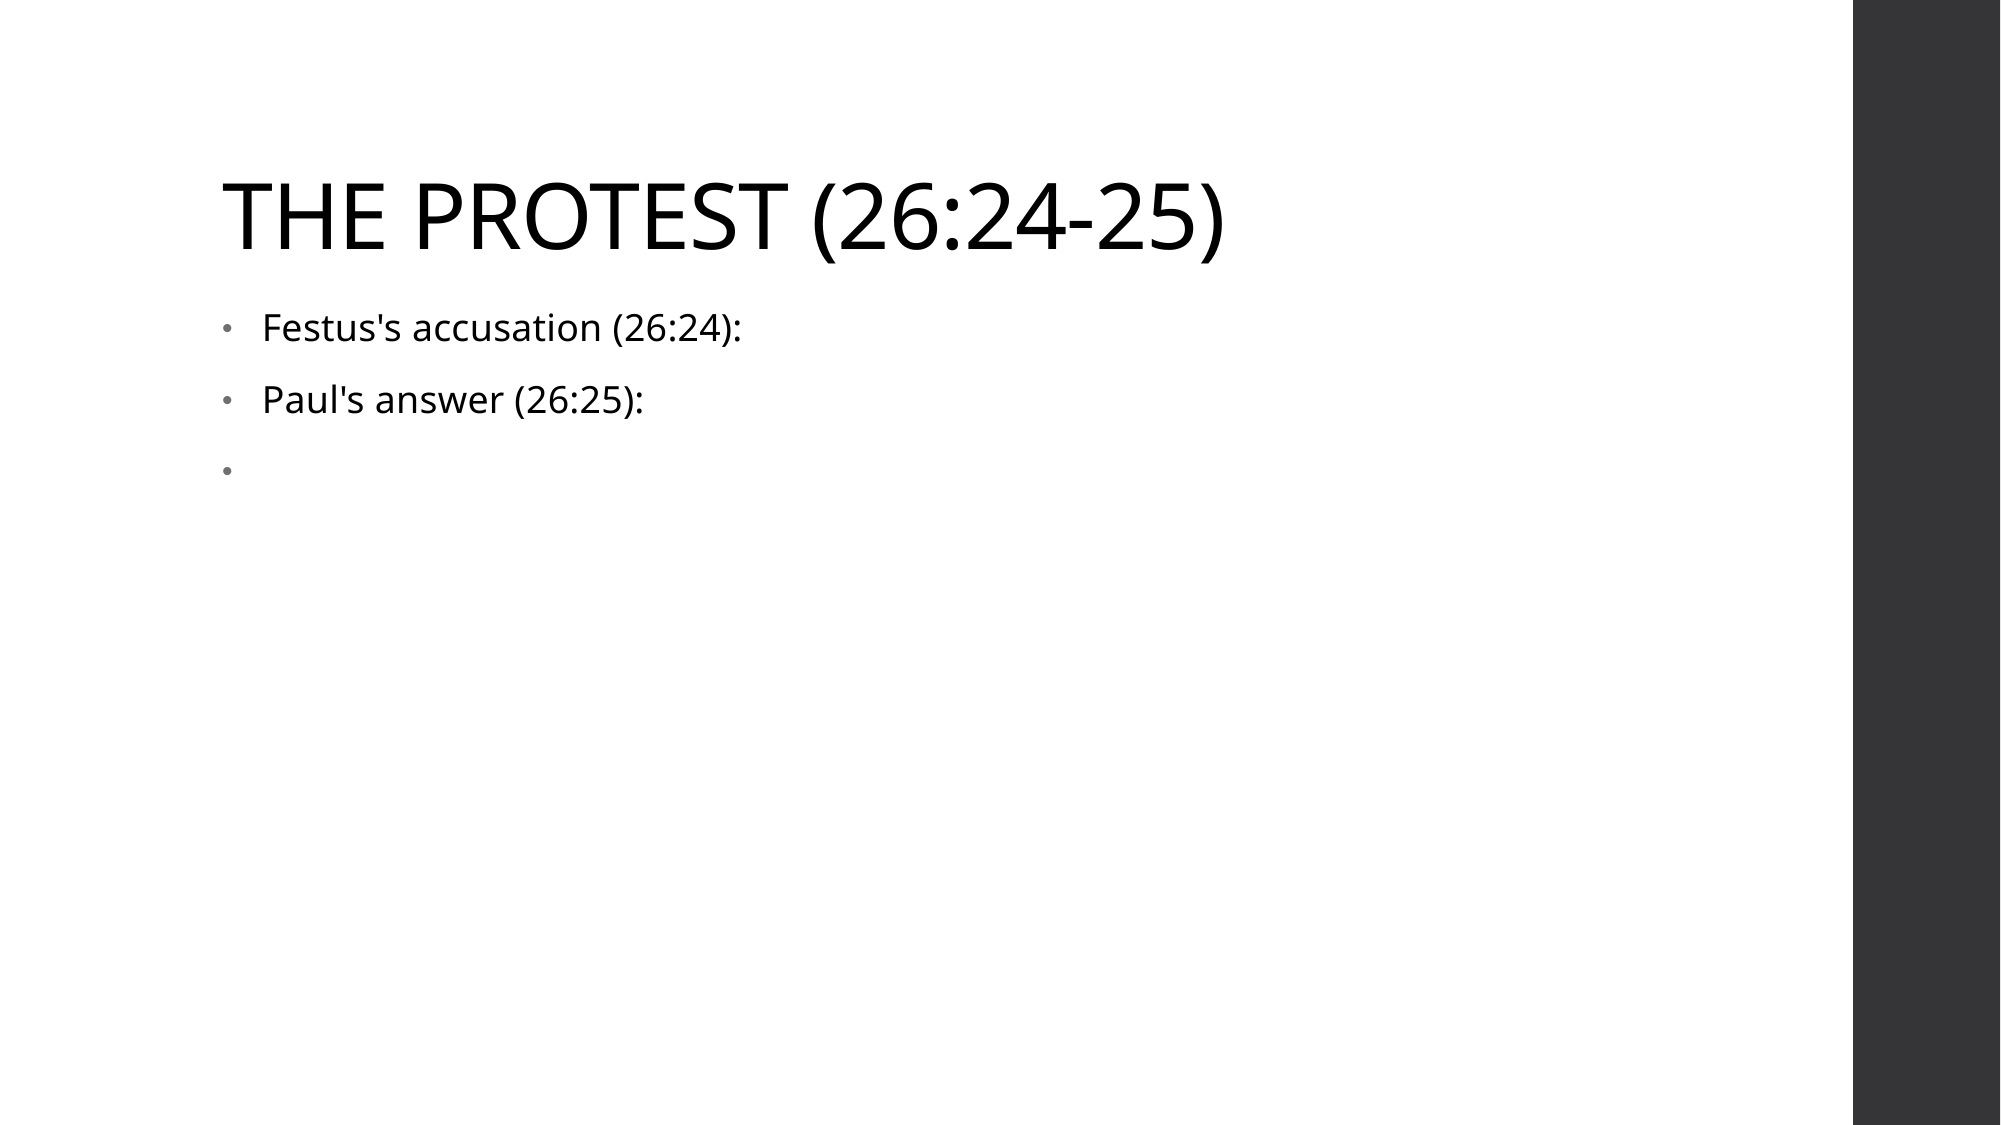

# THE PROTEST (26:24-25)
 Festus's accusation (26:24):
 Paul's answer (26:25):